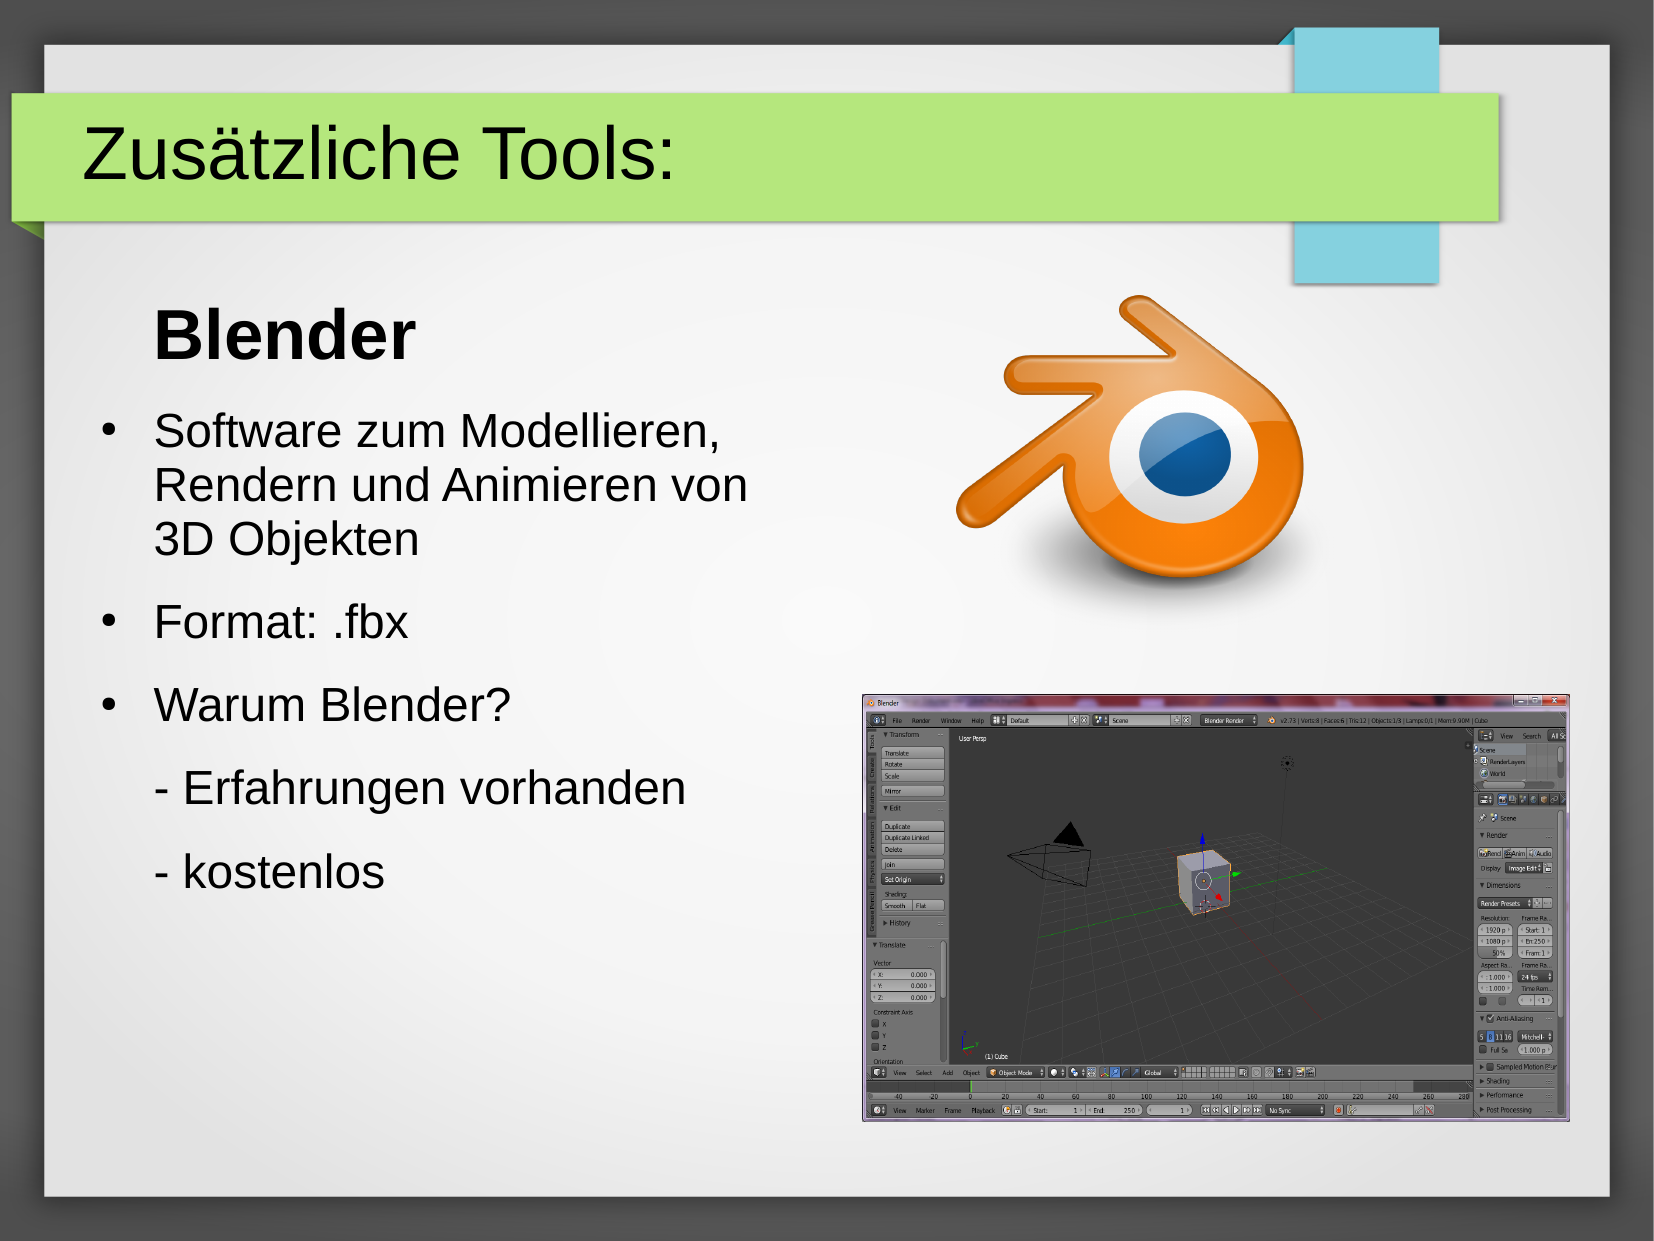

# Zusätzliche Tools:
Blender
Software zum Modellieren, Rendern und Animieren von 3D Objekten
Format: .fbx
Warum Blender?
- Erfahrungen vorhanden
- kostenlos